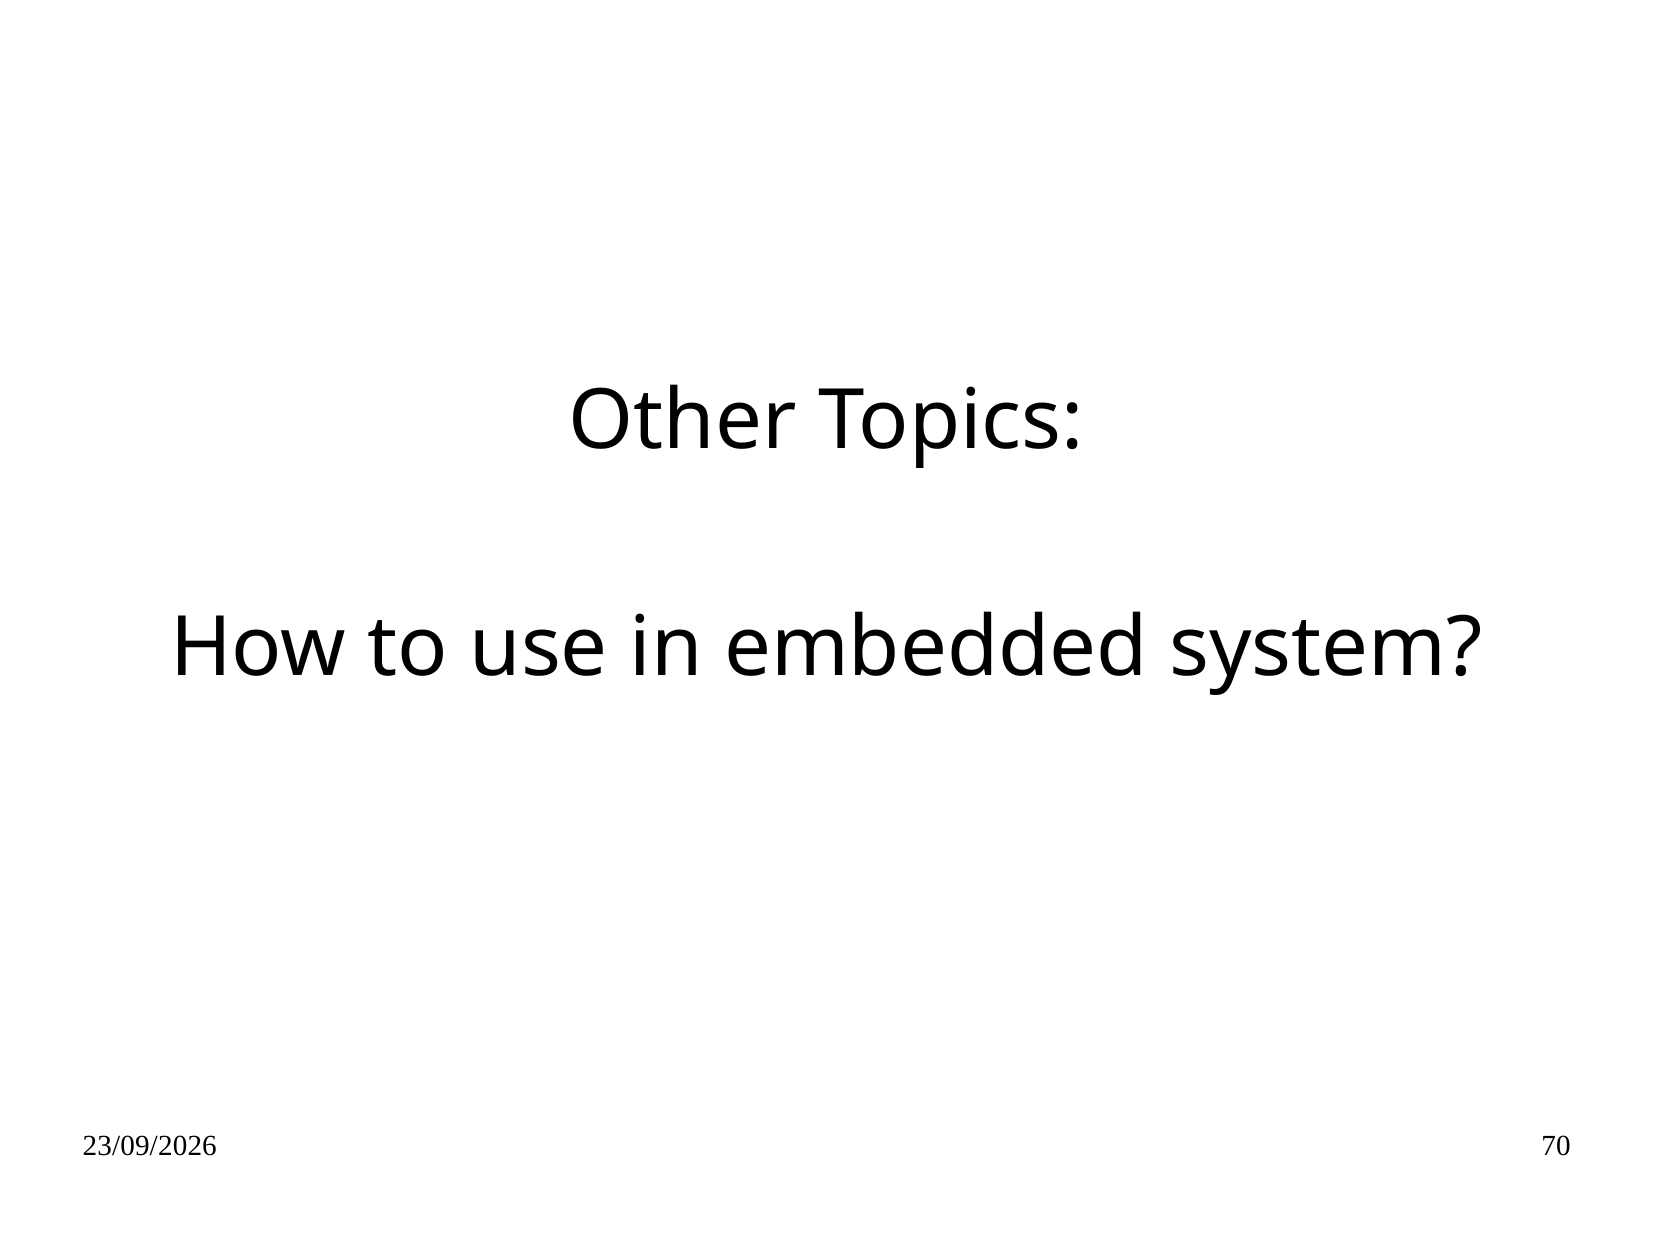

# Other Topics:
How to use in embedded system?
70